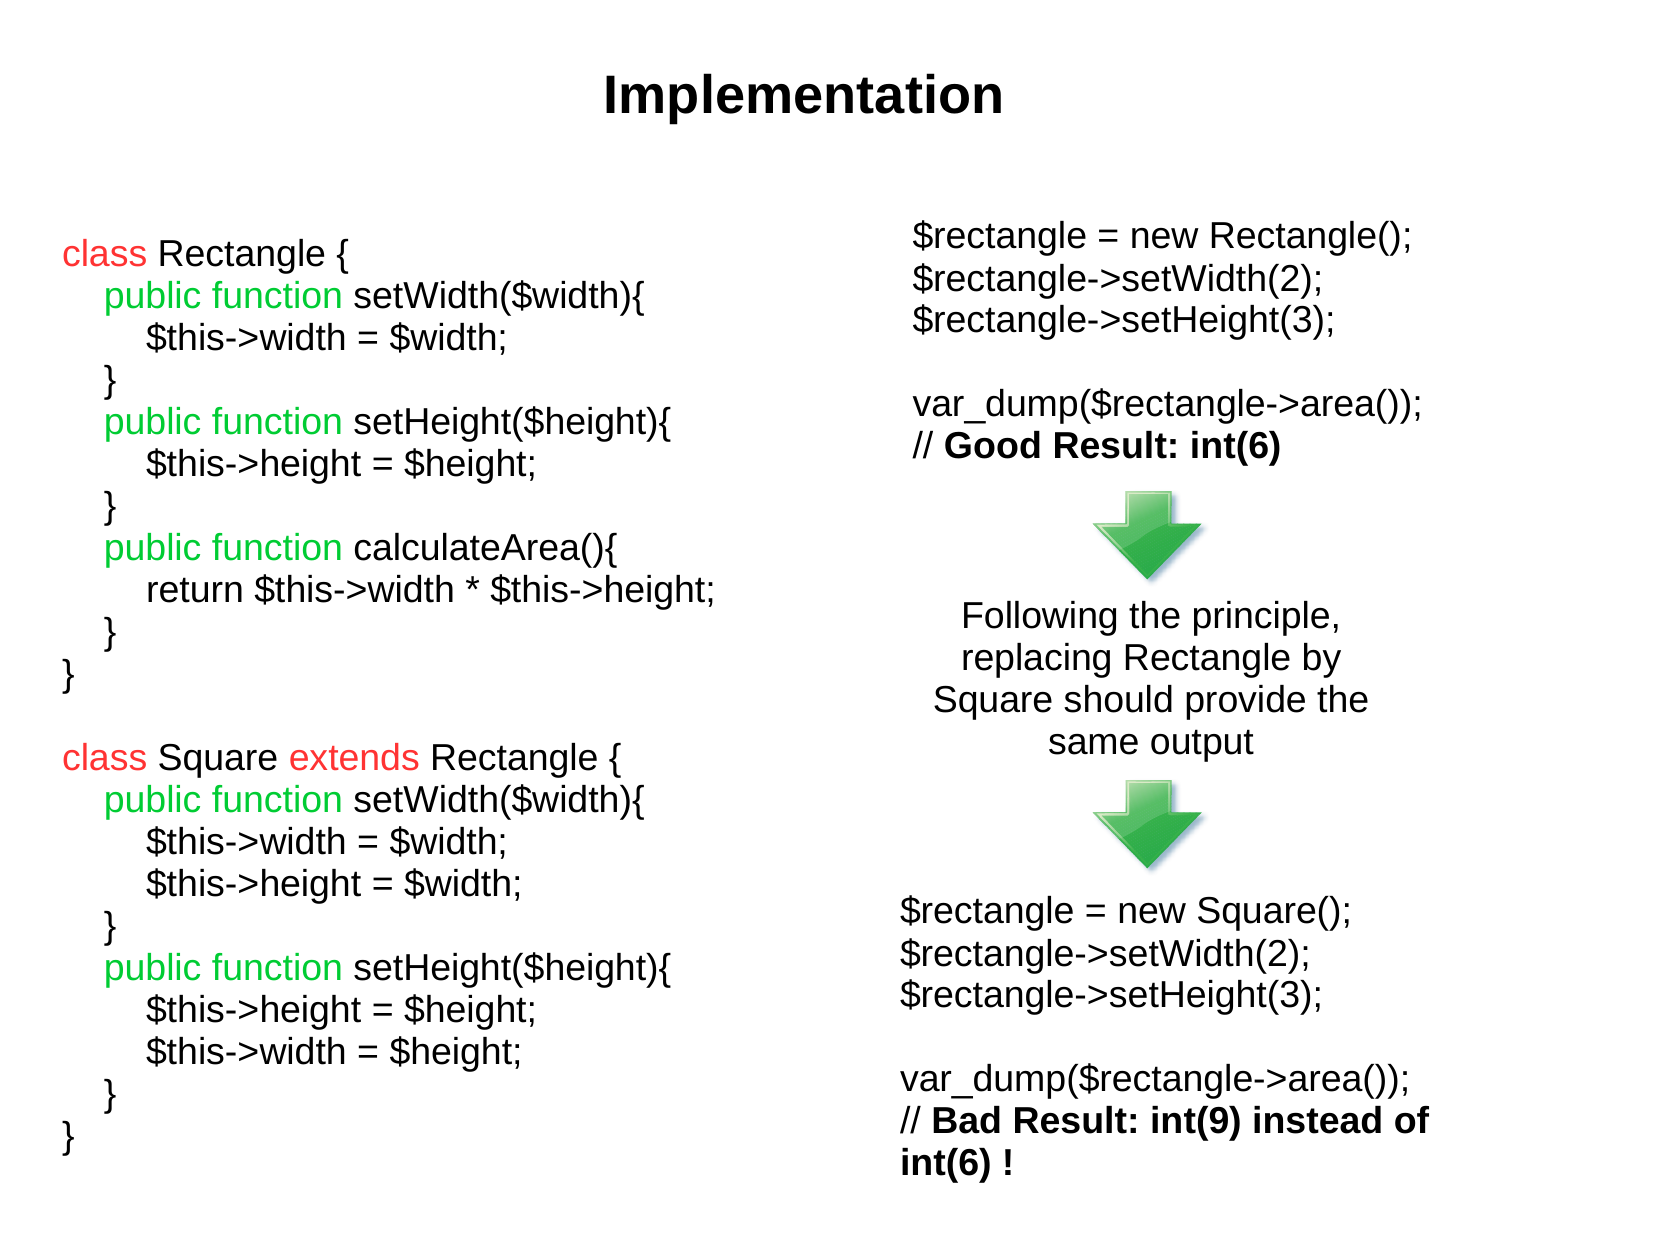

Implementation
$rectangle = new Rectangle();
$rectangle->setWidth(2);
$rectangle->setHeight(3);
var_dump($rectangle->area());
// Good Result: int(6)
class Rectangle {
 public function setWidth($width){
 $this->width = $width;
 }
 public function setHeight($height){
 $this->height = $height;
 }
 public function calculateArea(){
 return $this->width * $this->height;
 }
}
class Square extends Rectangle {
 public function setWidth($width){
 $this->width = $width;
 $this->height = $width;
 }
 public function setHeight($height){
 $this->height = $height;
 $this->width = $height;
 }
}
# Following the principle, replacing Rectangle by Square should provide the same output
$rectangle = new Square();
$rectangle->setWidth(2);
$rectangle->setHeight(3);
var_dump($rectangle->area());
// Bad Result: int(9) instead of int(6) !